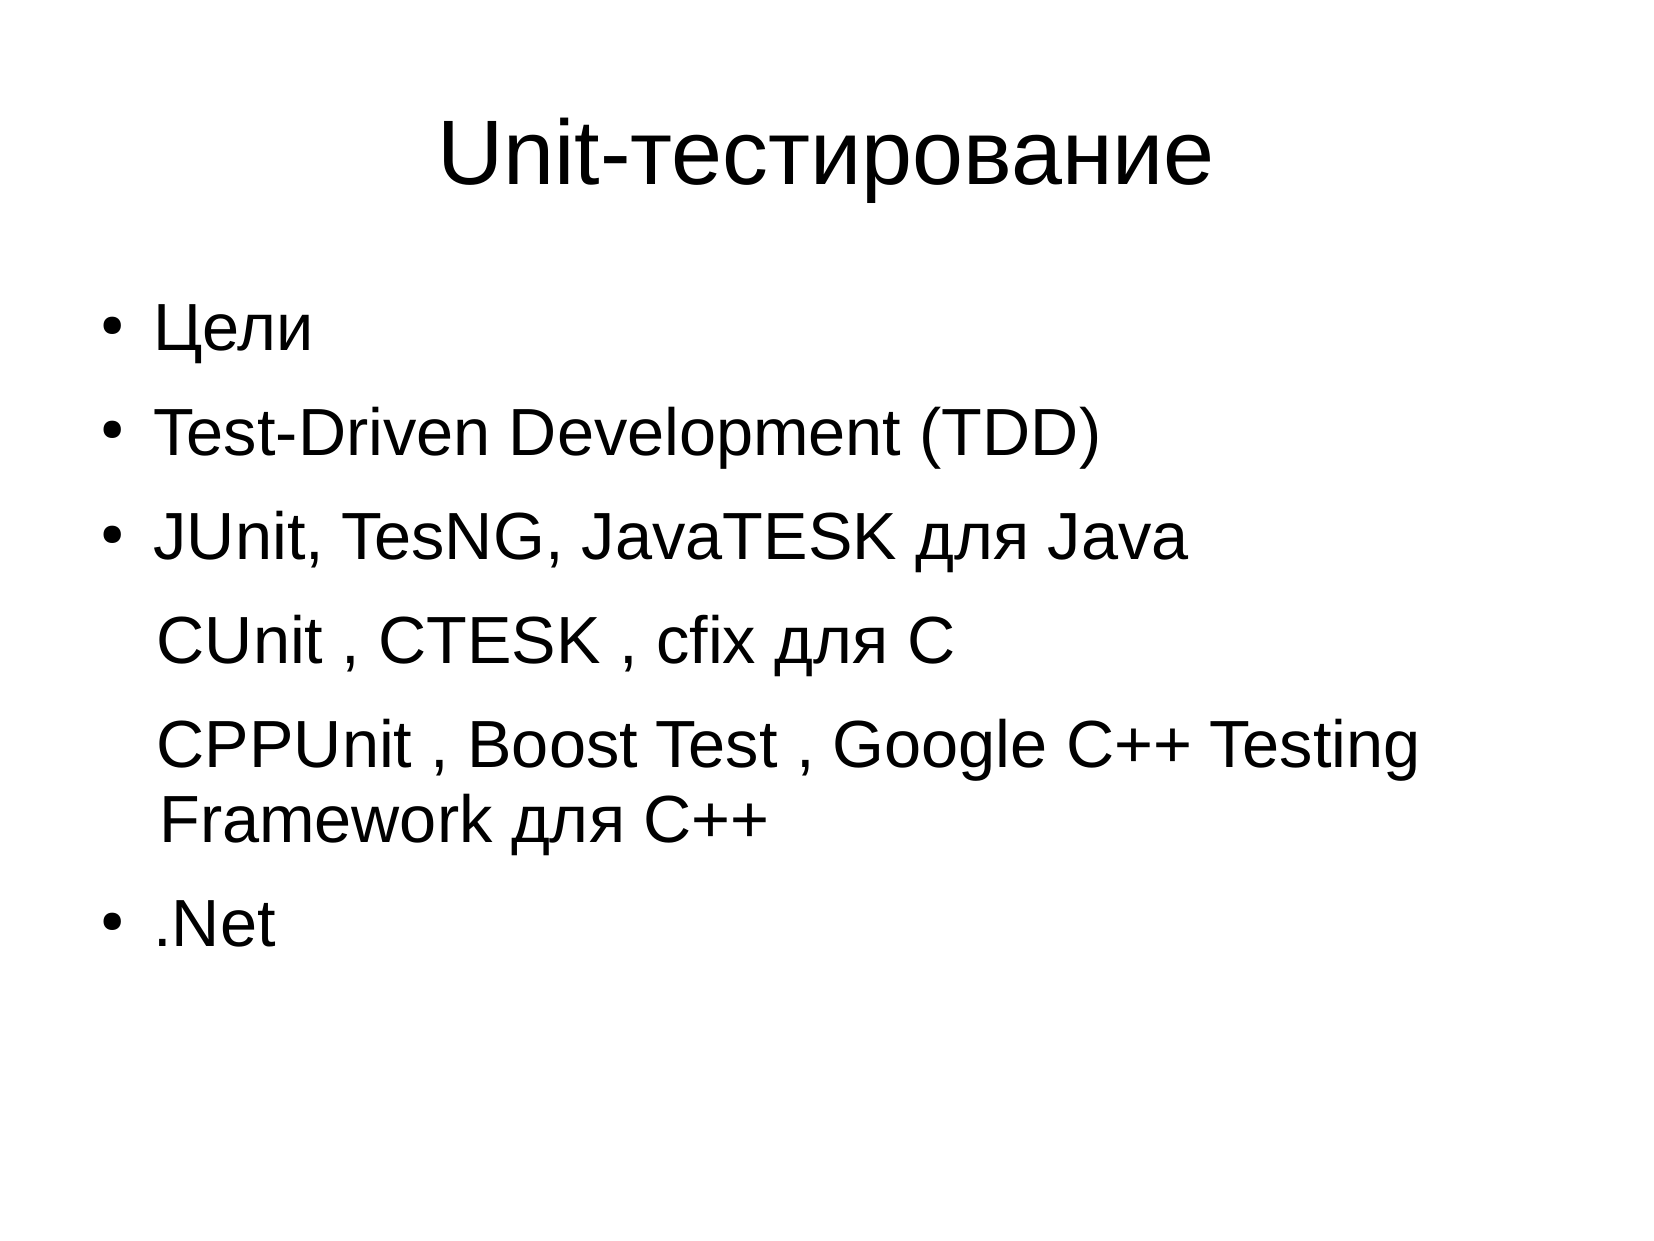

# Unit-тестирование
Цели
Test-Driven Development (TDD)
JUnit, TesNG, JavaTESK для Java
 CUnit , CTESK , cfix для С
 CPPUnit , Boost Test , Google C++ Testing 			 Framework для С++
.Net